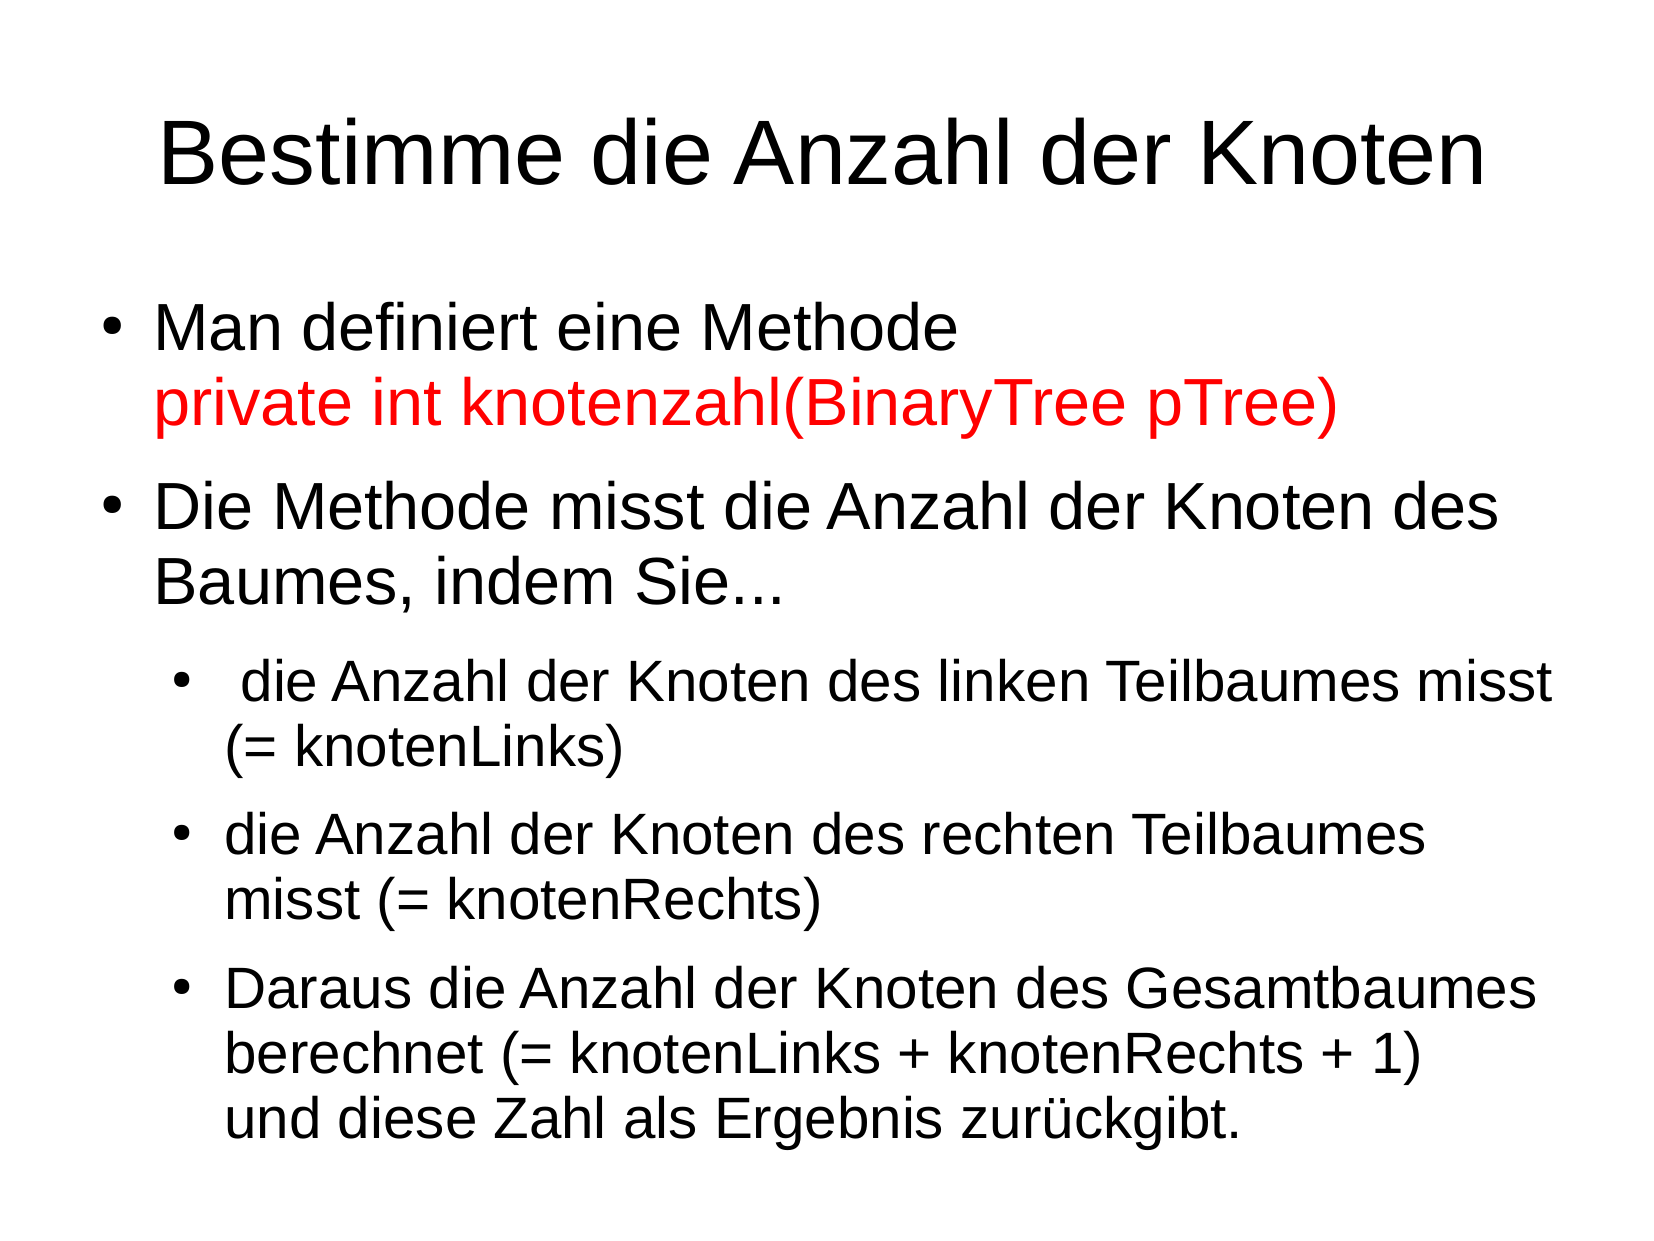

# Bestimme die Anzahl der Knoten
Man definiert eine Methode
private int knotenzahl(BinaryTree pTree)
Die Methode misst die Anzahl der Knoten des Baumes, indem Sie...
 die Anzahl der Knoten des linken Teilbaumes misst (= knotenLinks)
die Anzahl der Knoten des rechten Teilbaumes misst (= knotenRechts)
Daraus die Anzahl der Knoten des Gesamtbaumes berechnet (= knotenLinks + knotenRechts + 1)
und diese Zahl als Ergebnis zurückgibt.